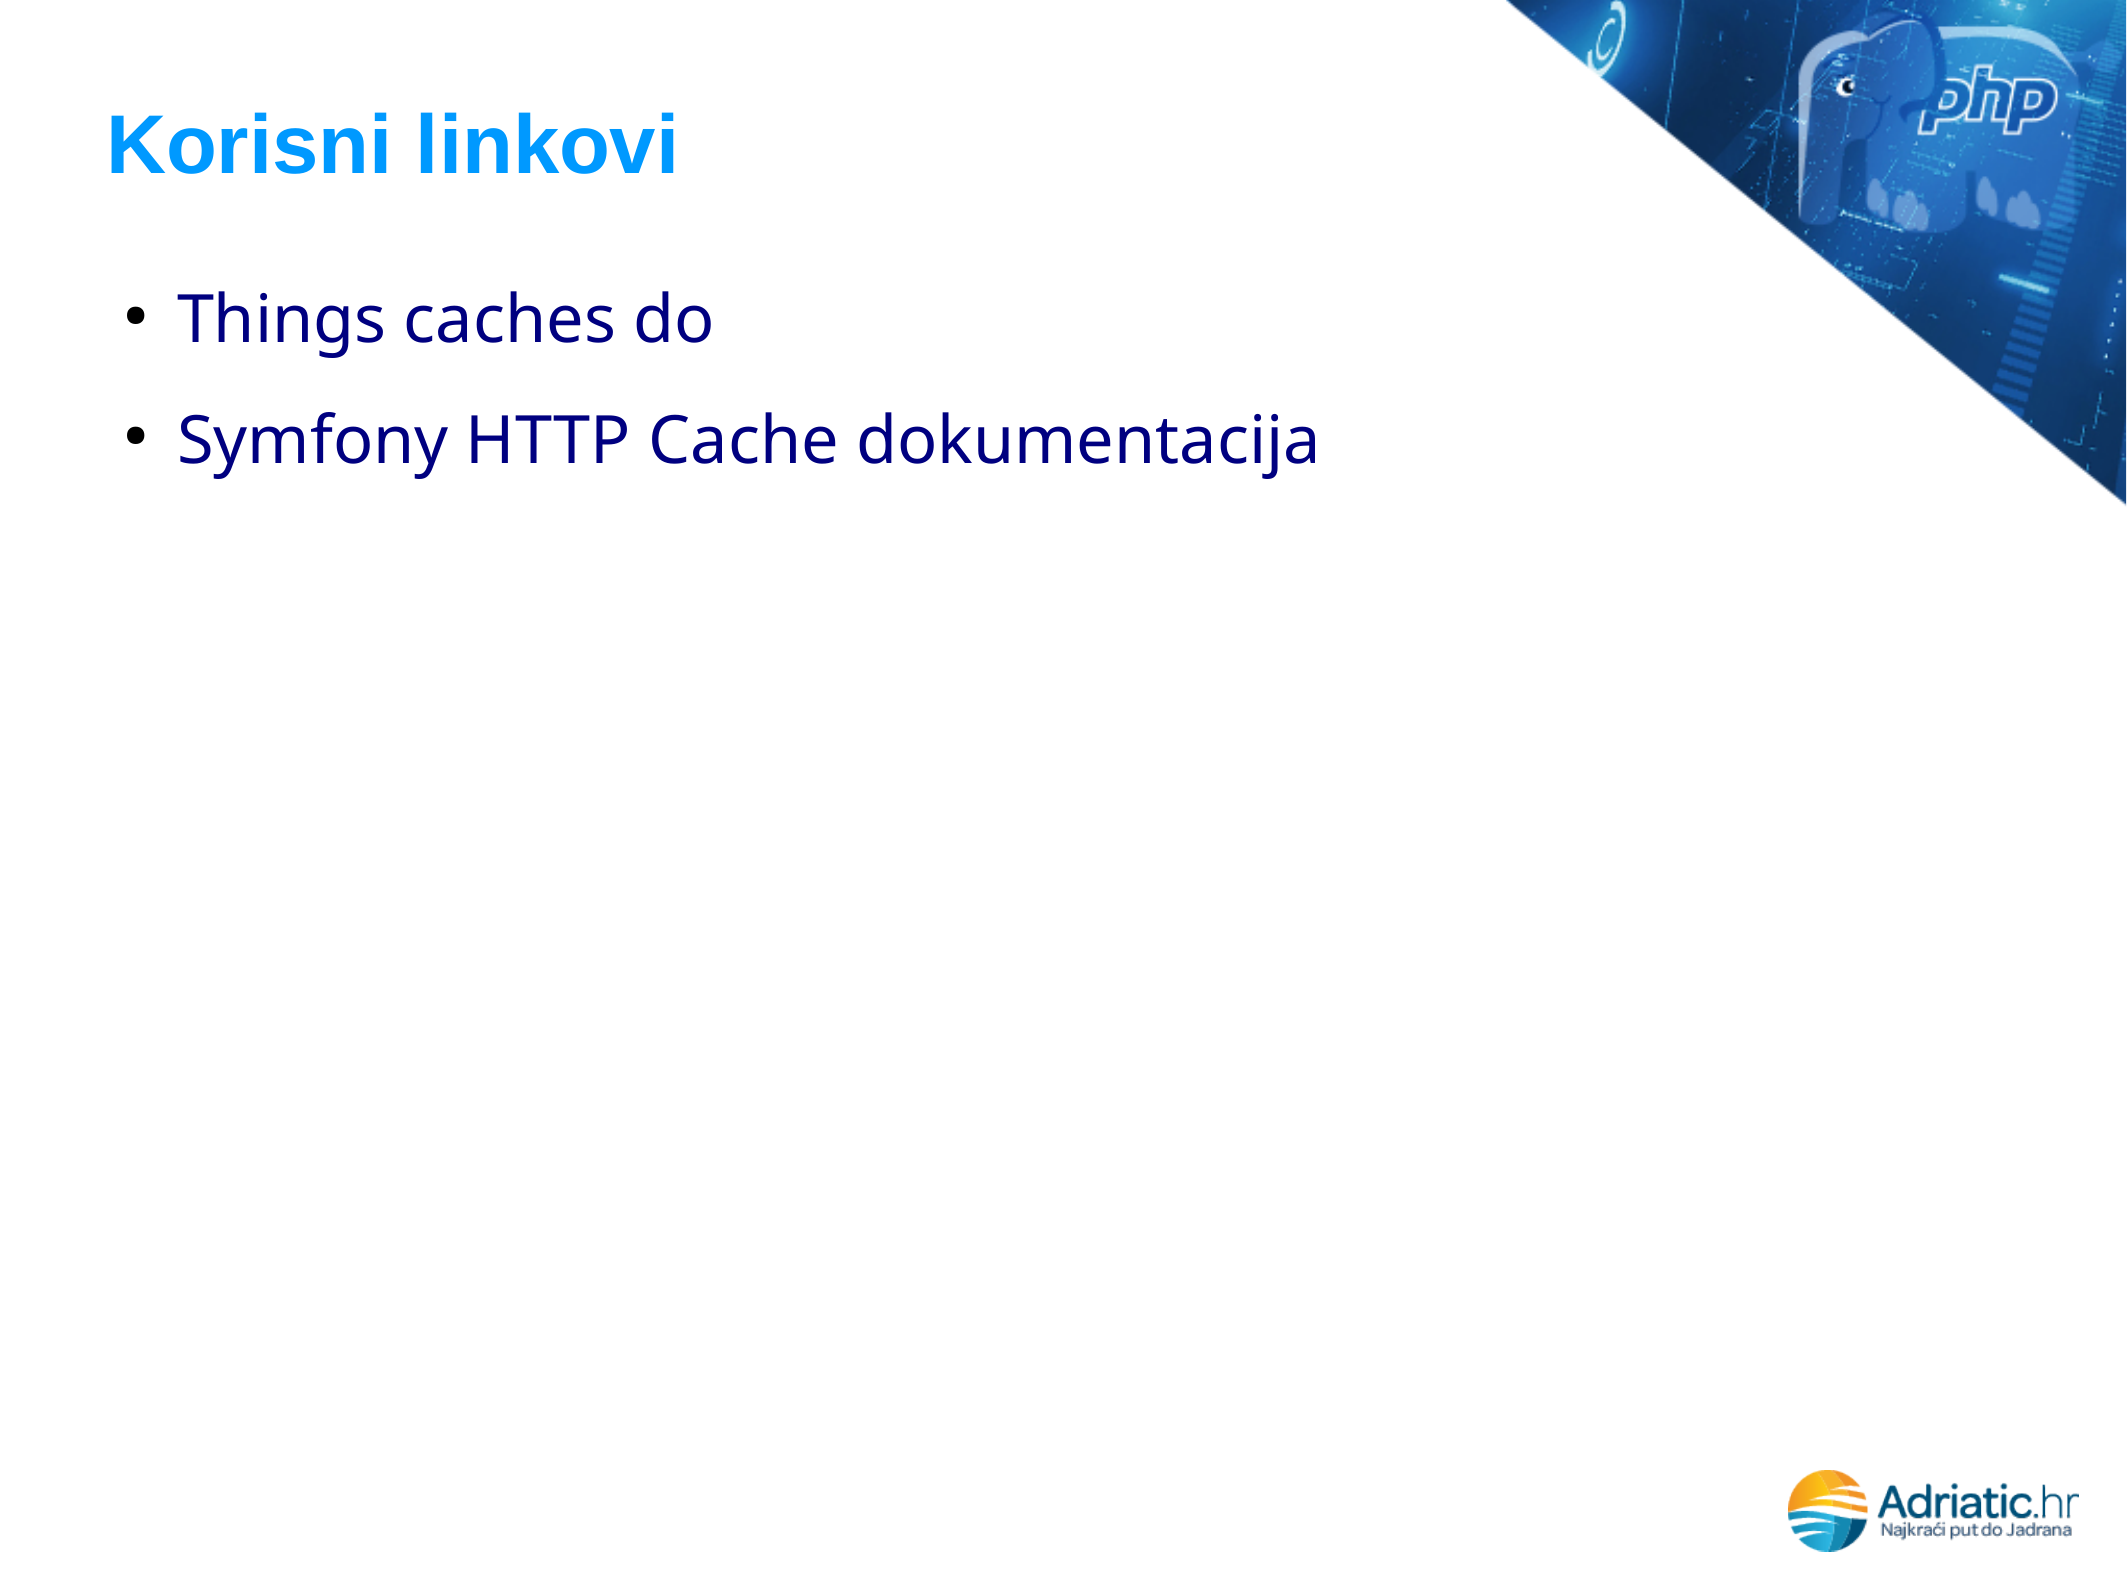

# Korisni linkovi
Things caches do
Symfony HTTP Cache dokumentacija